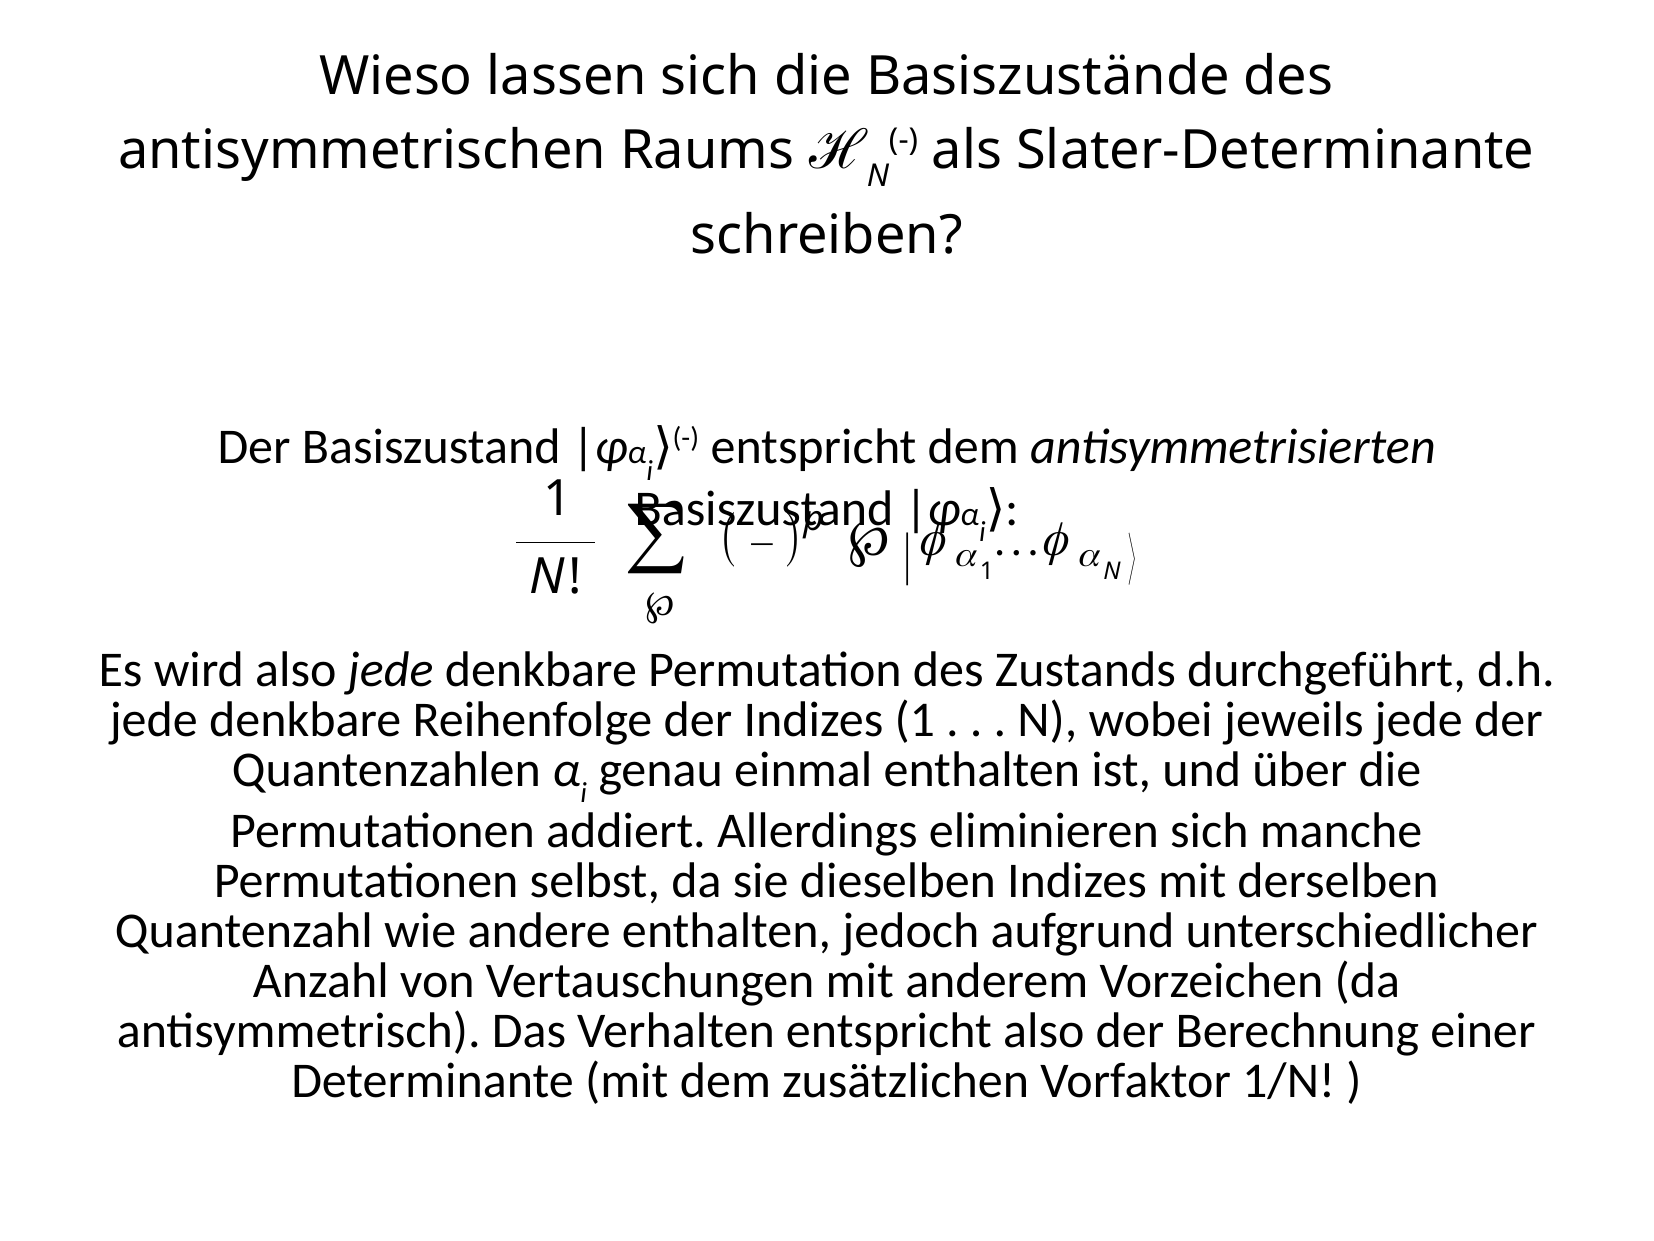

# Wieso lassen sich die Basiszustände des antisymmetrischen Raums ℋN(-) als Slater-Determinante schreiben?
Der Basiszustand |φαi⟩(-) entspricht dem antisymmetrisierten Basiszustand |φαi⟩:
Es wird also jede denkbare Permutation des Zustands durchgeführt, d.h. jede denkbare Reihenfolge der Indizes (1 . . . N), wobei jeweils jede der Quantenzahlen αi genau einmal enthalten ist, und über die Permutationen addiert. Allerdings eliminieren sich manche Permutationen selbst, da sie dieselben Indizes mit derselben Quantenzahl wie andere enthalten, jedoch aufgrund unterschiedlicher Anzahl von Vertauschungen mit anderem Vorzeichen (da antisymmetrisch). Das Verhalten entspricht also der Berechnung einer Determinante (mit dem zusätzlichen Vorfaktor 1/N! )